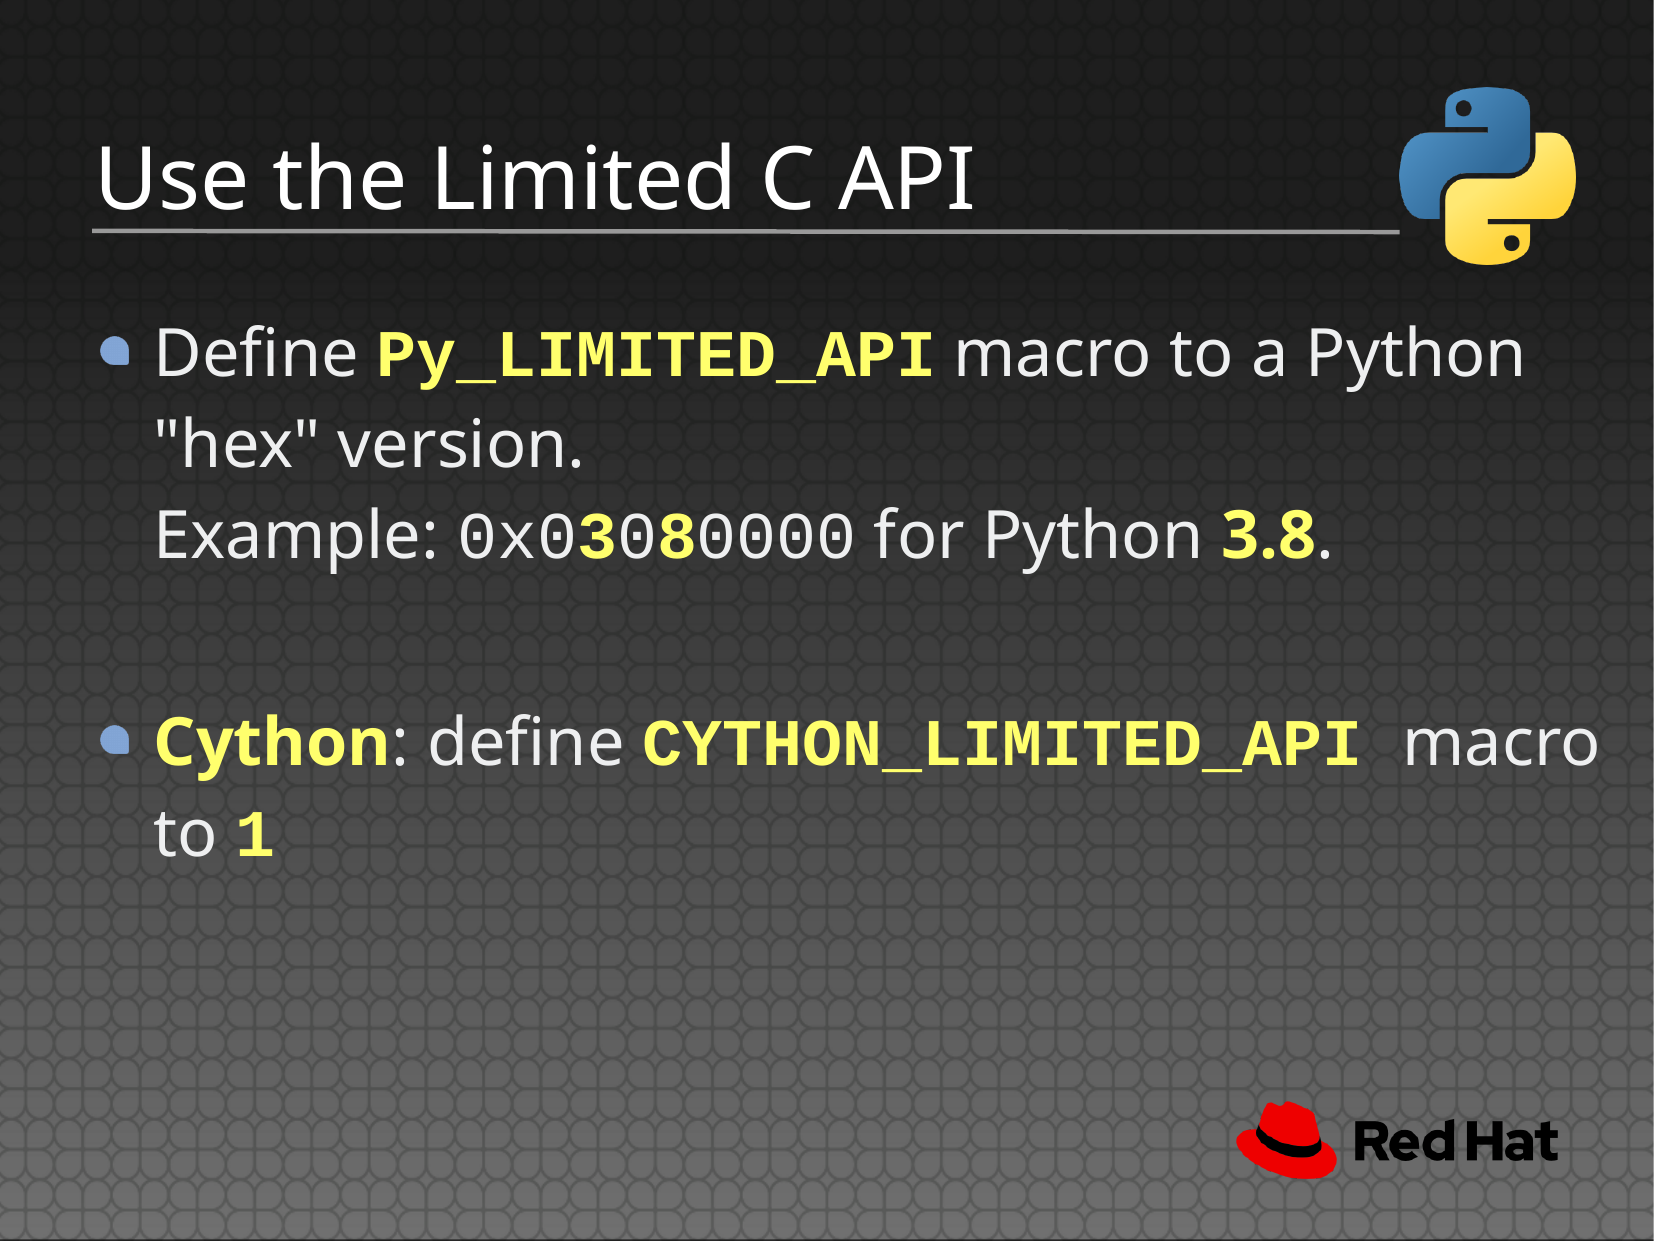

Use the Limited C API
# Define Py_LIMITED_API macro to a Python "hex" version. Example: 0x03080000 for Python 3.8.
Cython: define CYTHON_LIMITED_API macro to 1